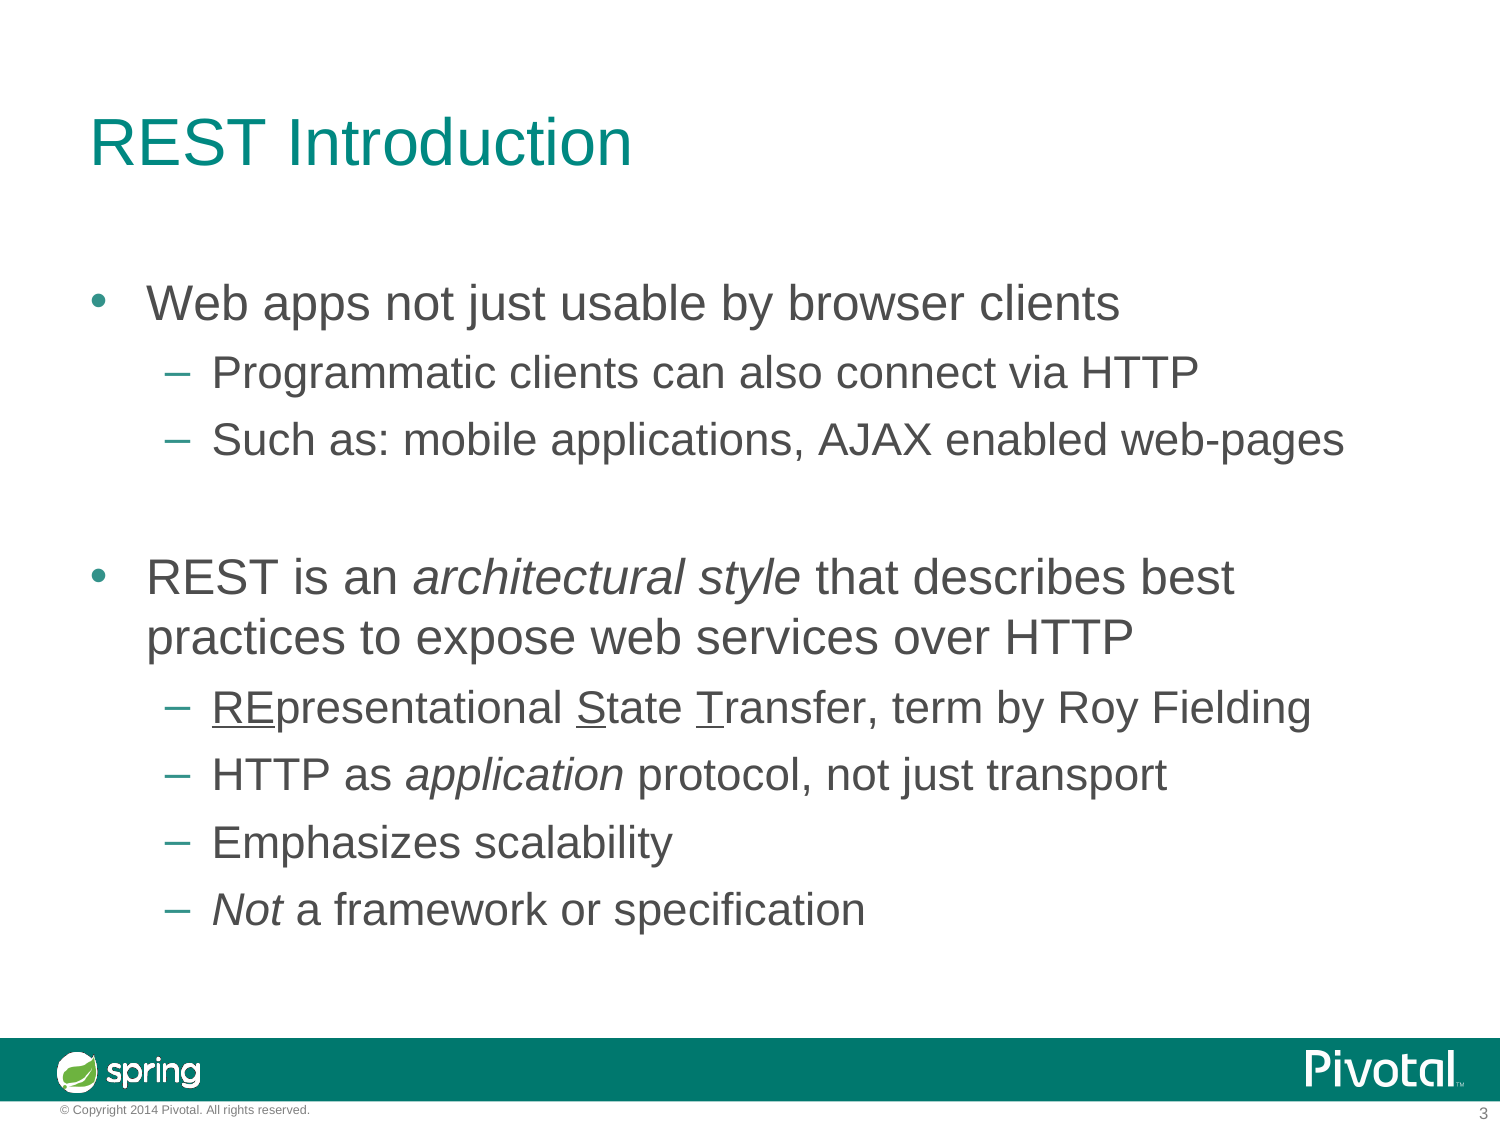

# REST Introduction
Web apps not just usable by browser clients
Programmatic clients can also connect via HTTP
Such as: mobile applications, AJAX enabled web-pages
REST is an architectural style that describes best practices to expose web services over HTTP
REpresentational State Transfer, term by Roy Fielding
HTTP as application protocol, not just transport
Emphasizes scalability
Not a framework or specification